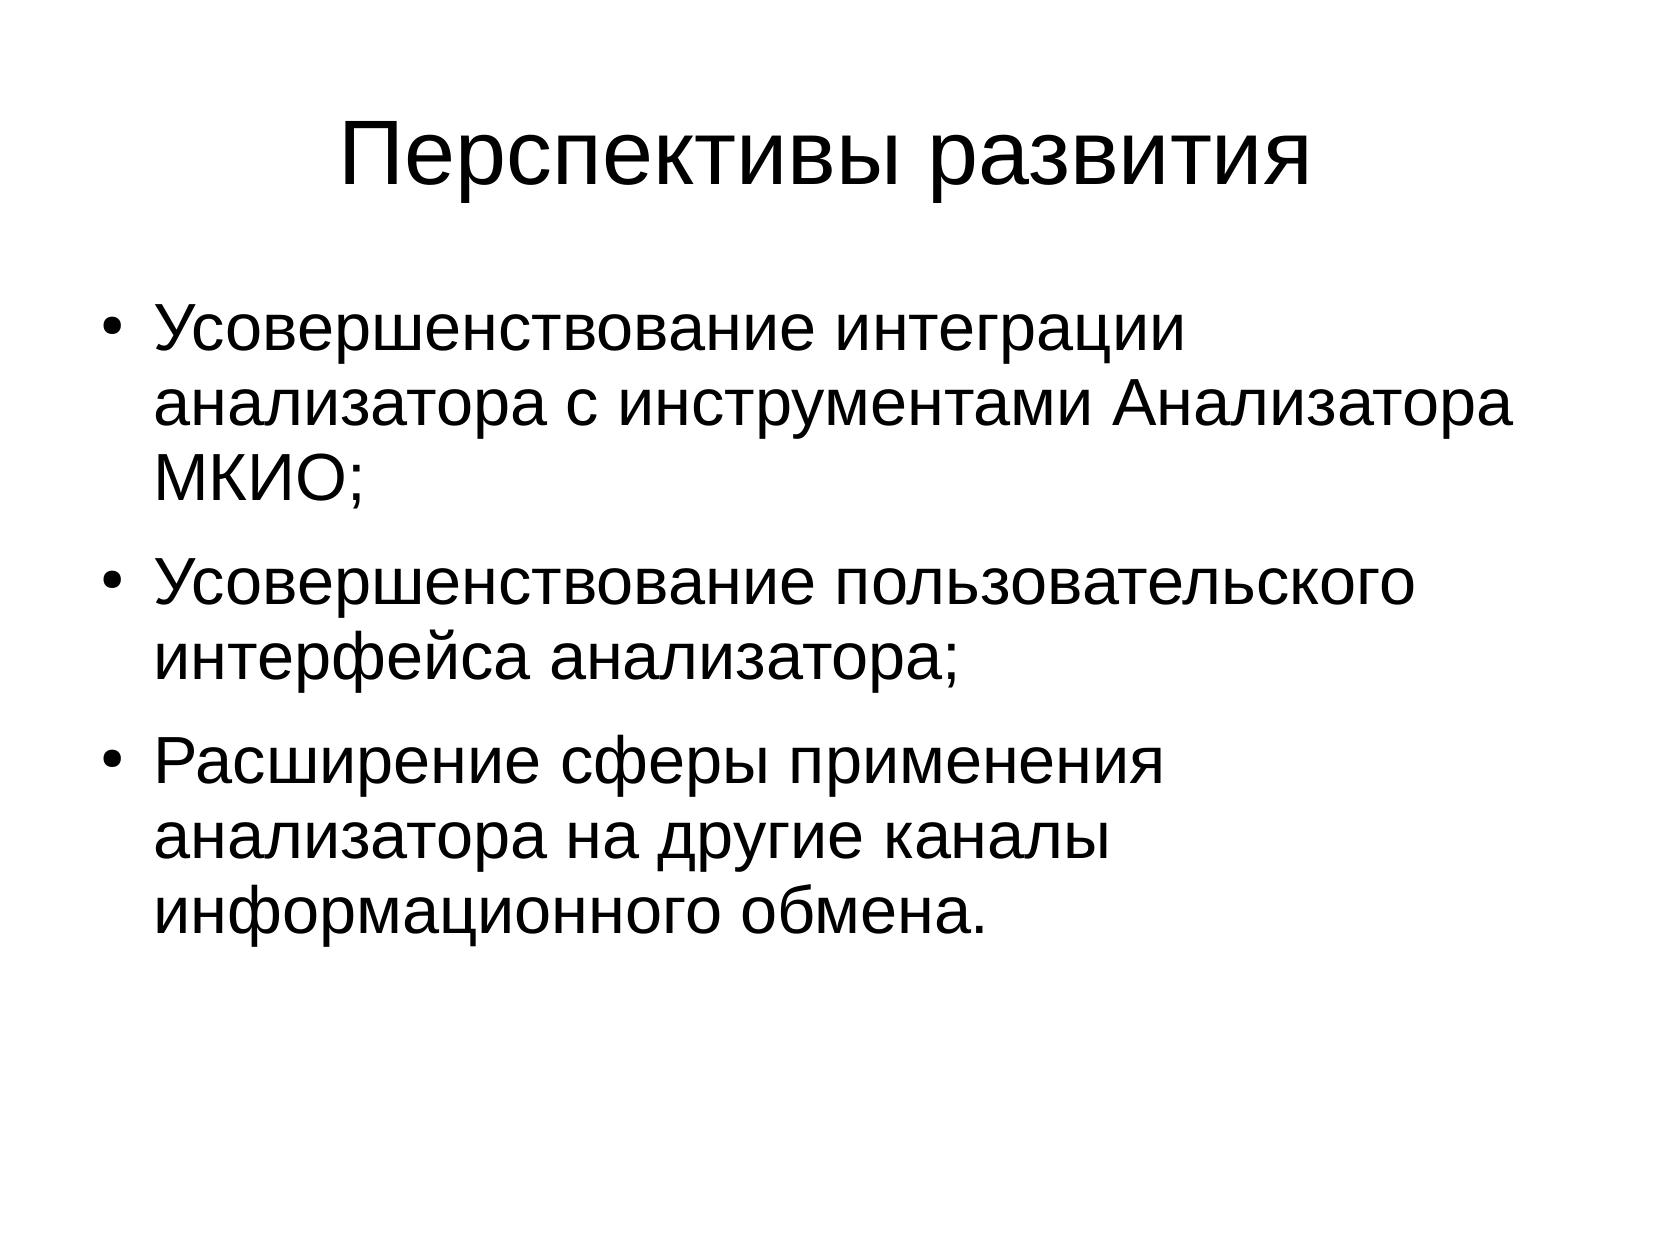

# Перспективы развития
Усовершенствование интеграции анализатора с инструментами Анализатора МКИО;
Усовершенствование пользовательского интерфейса анализатора;
Расширение сферы применения анализатора на другие каналы информационного обмена.